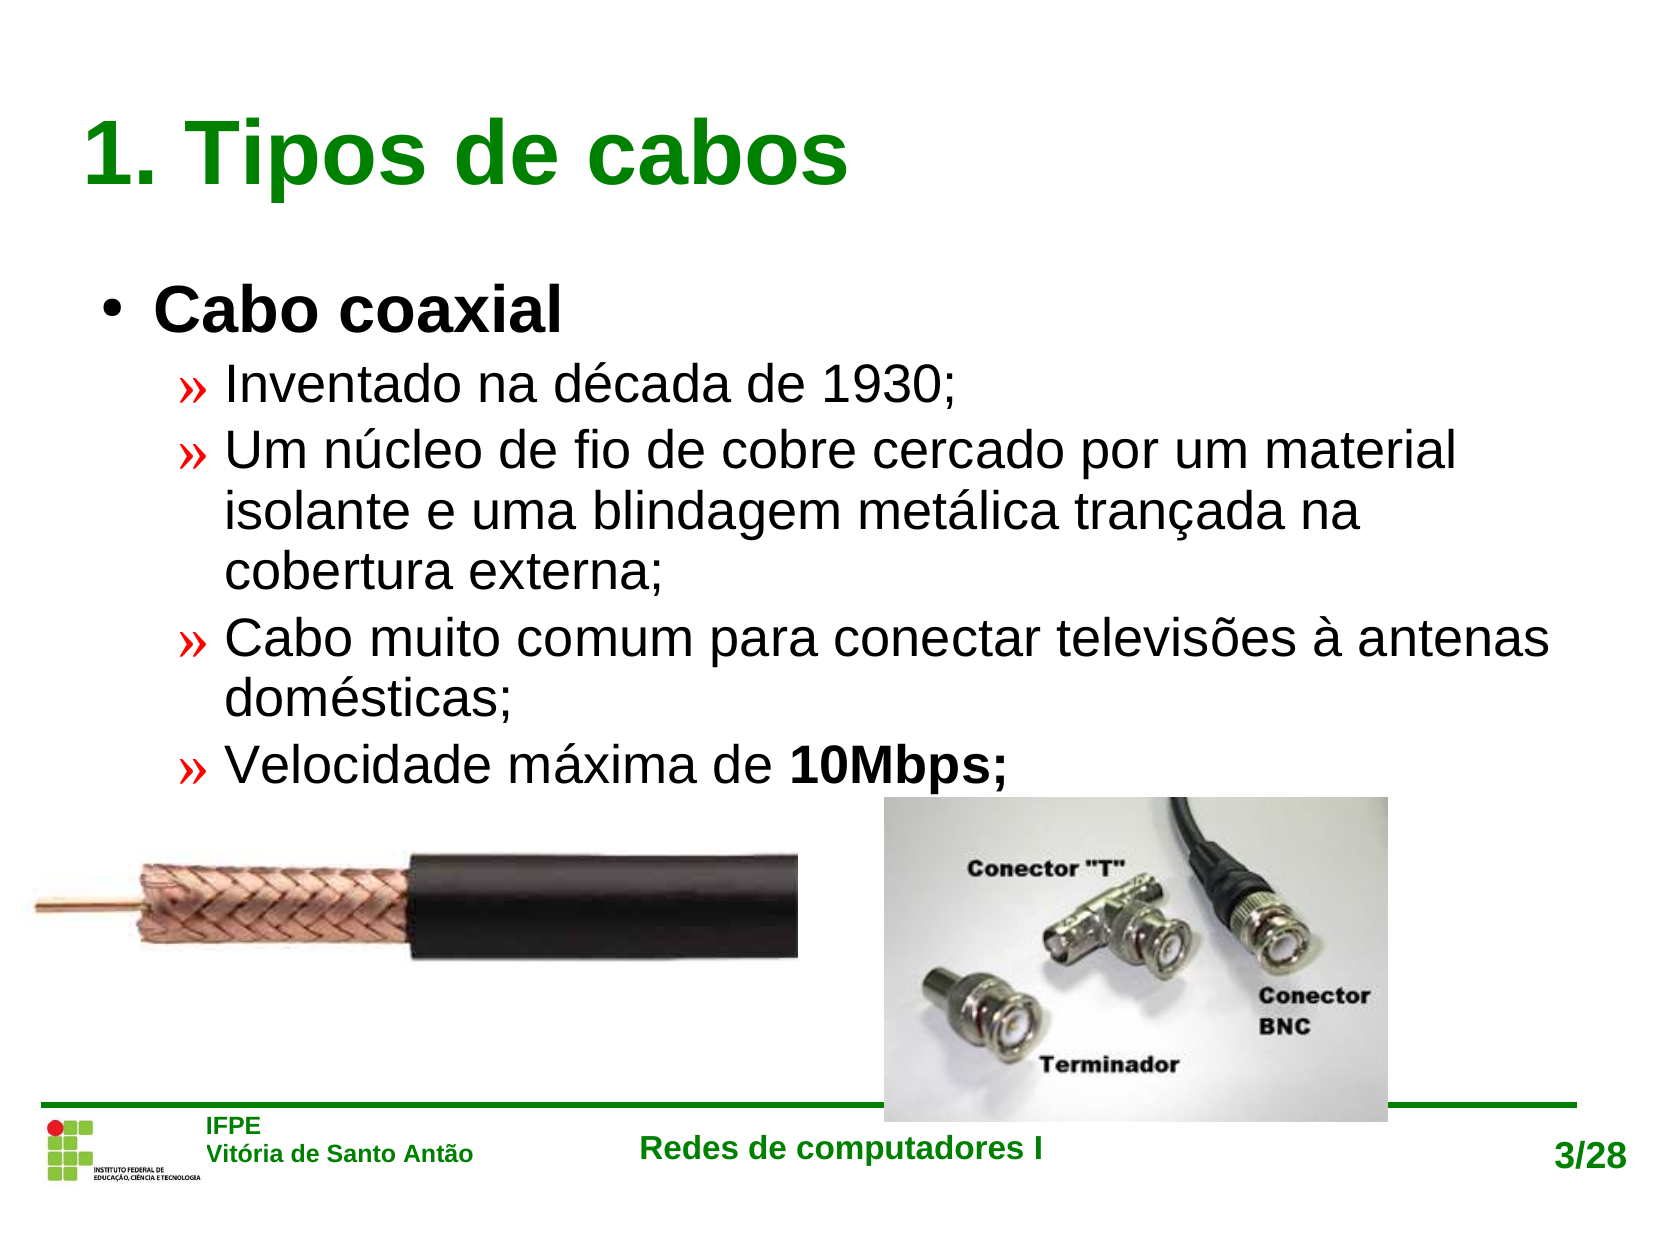

# 1. Tipos de cabos
Cabo coaxial
Inventado na década de 1930;
Um núcleo de fio de cobre cercado por um material isolante e uma blindagem metálica trançada na cobertura externa;
Cabo muito comum para conectar televisões à antenas domésticas;
Velocidade máxima de 10Mbps;